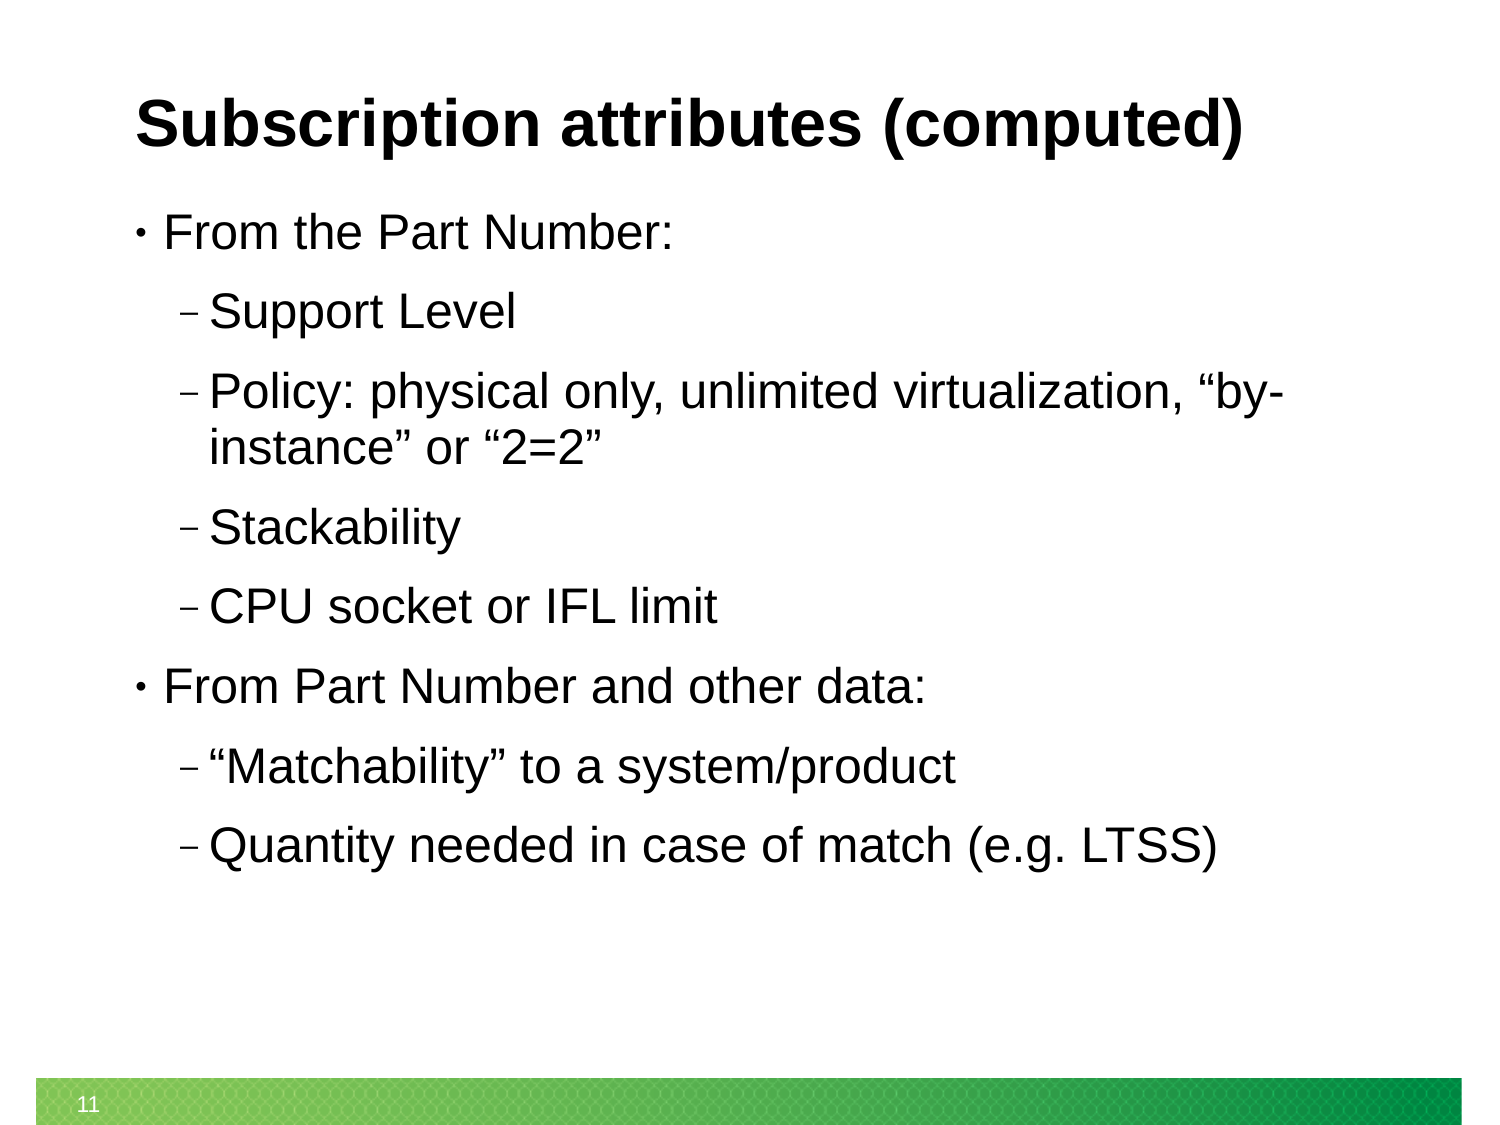

# Subscription attributes (computed)
From the Part Number:
Support Level
Policy: physical only, unlimited virtualization, “by-instance” or “2=2”
Stackability
CPU socket or IFL limit
From Part Number and other data:
“Matchability” to a system/product
Quantity needed in case of match (e.g. LTSS)